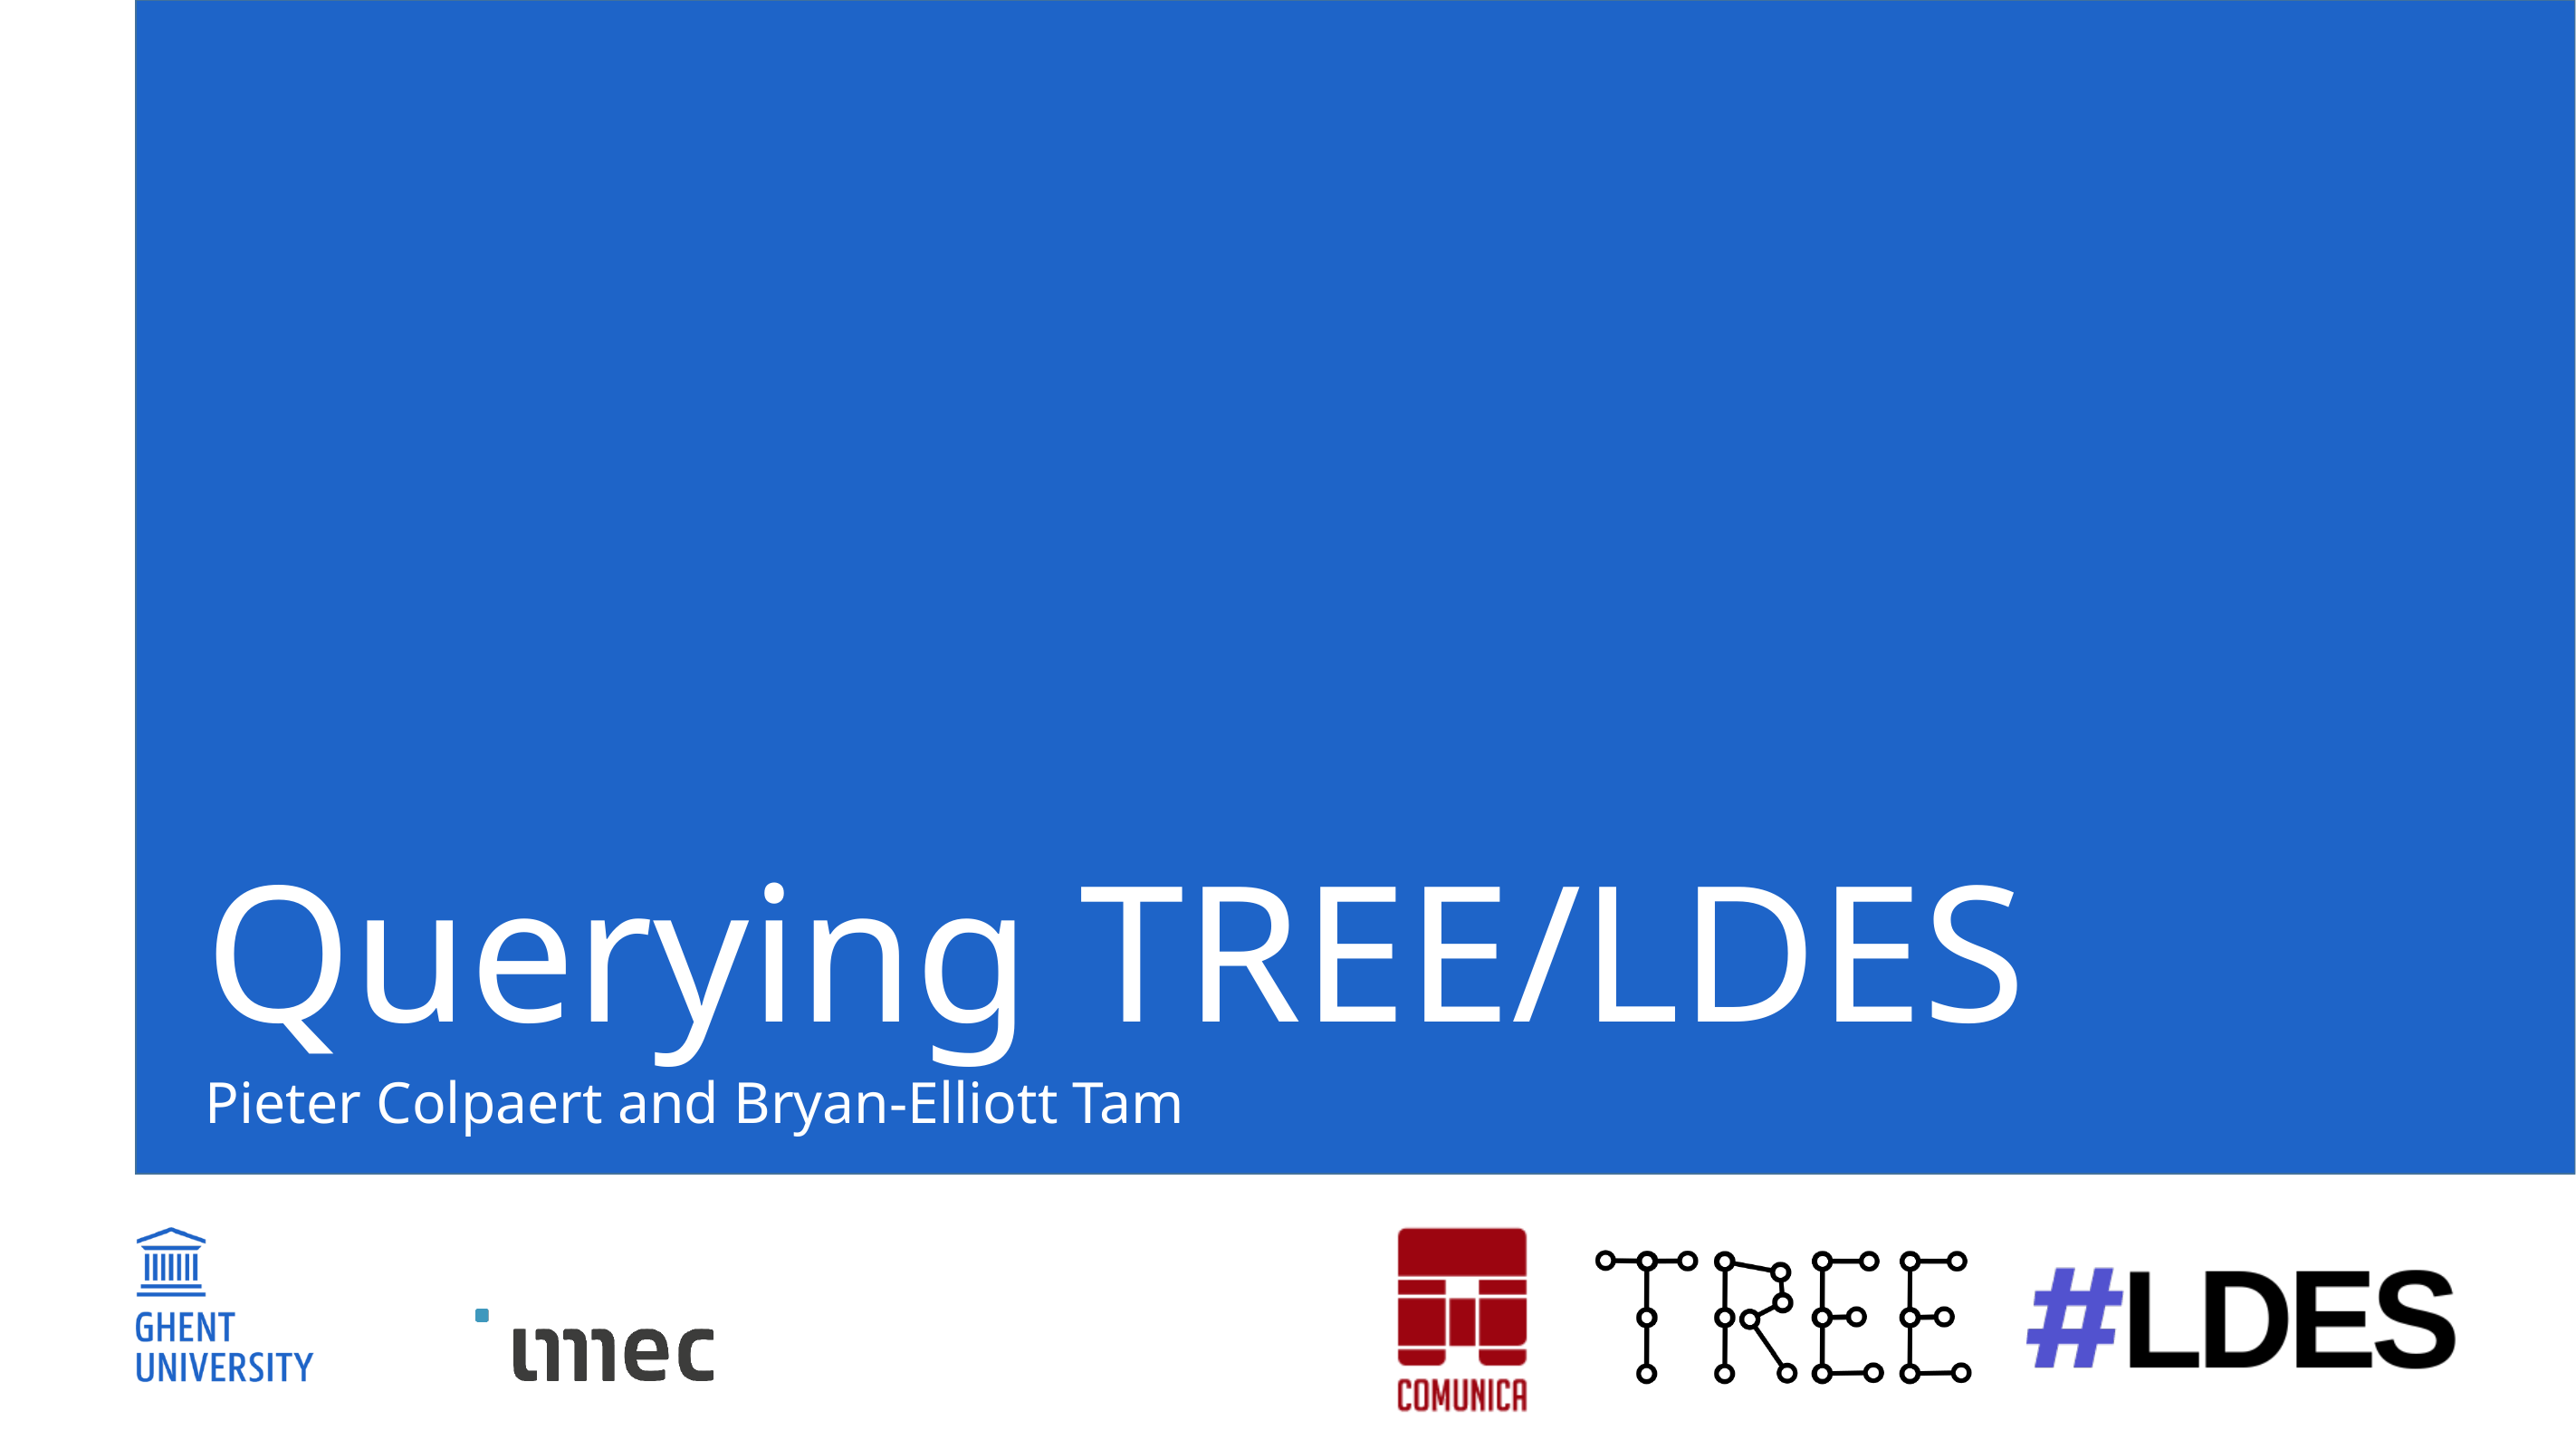

# Querying TREE/LDES Pieter Colpaert and Bryan-Elliott Tam